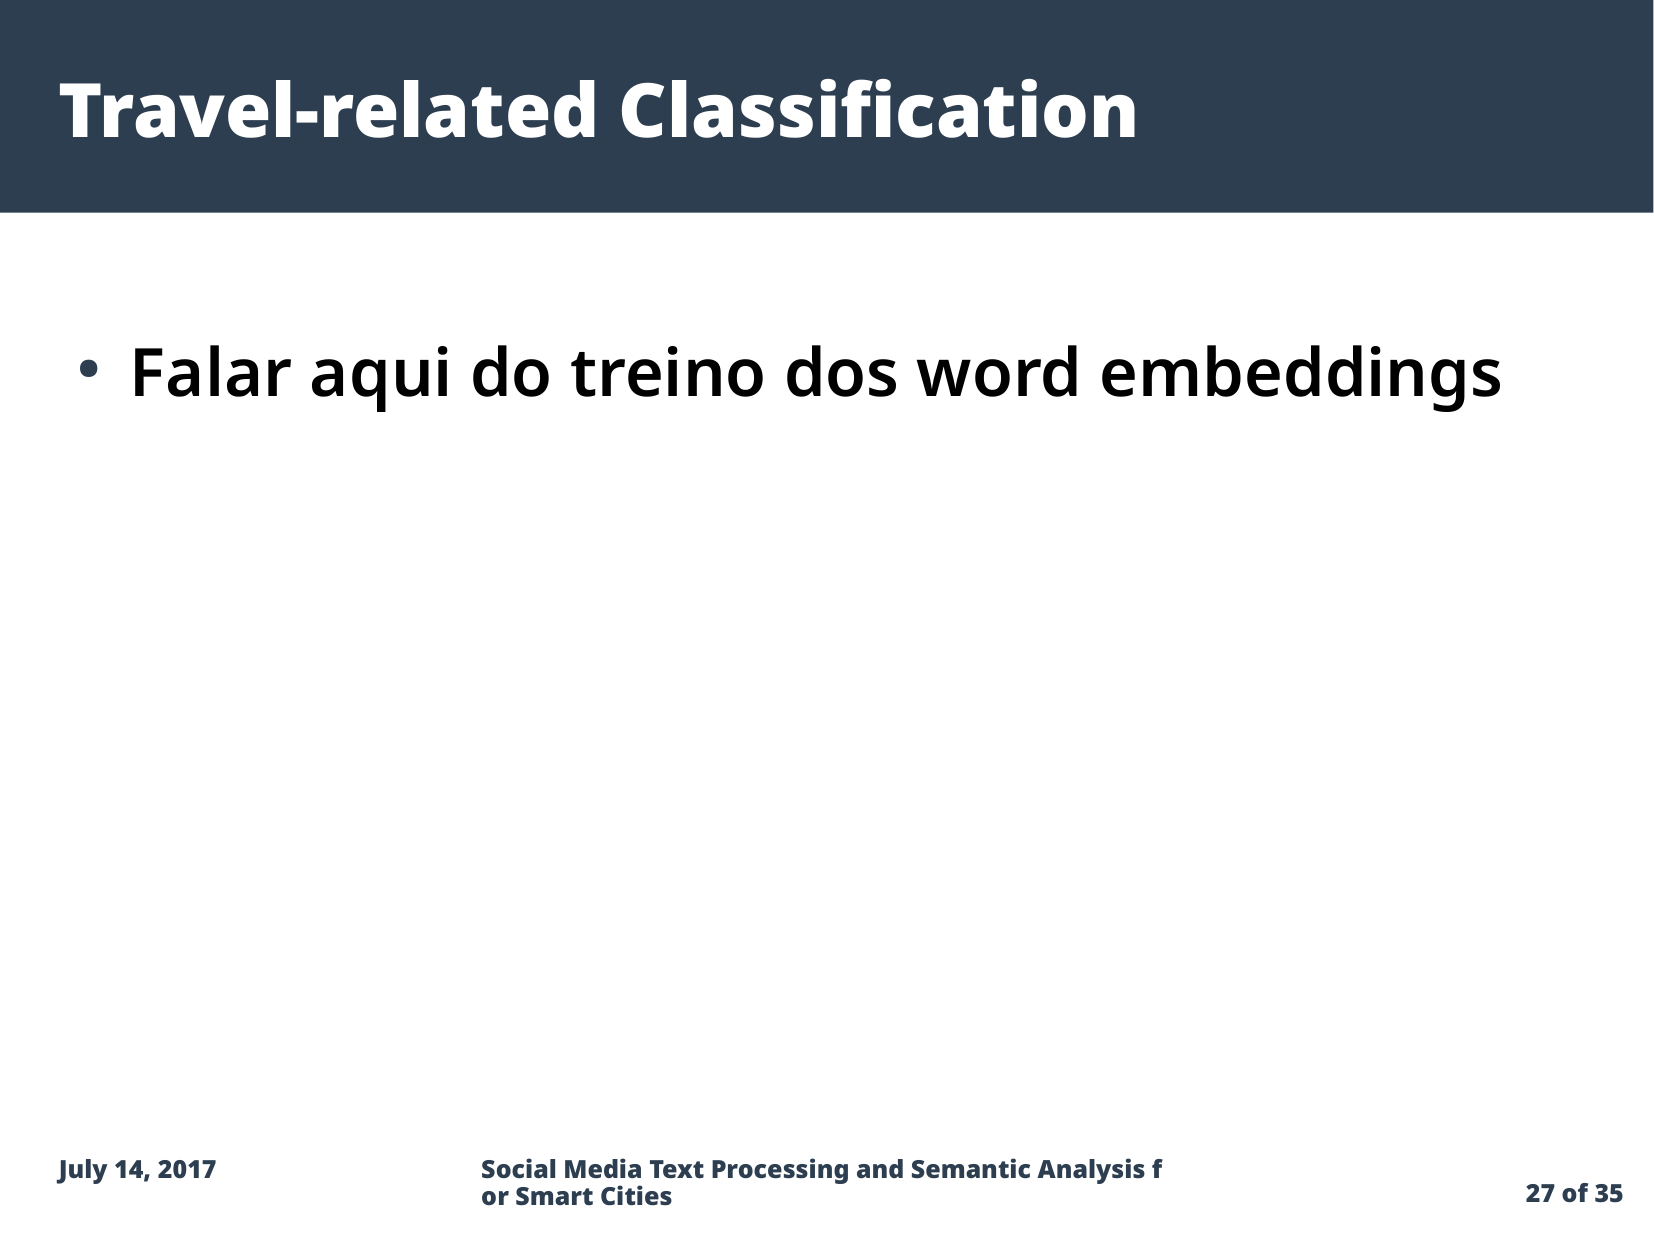

# Travel-related Classification
Falar aqui do treino dos word embeddings
July 14, 2017
Social Media Text Processing and Semantic Analysis for Smart Cities
27